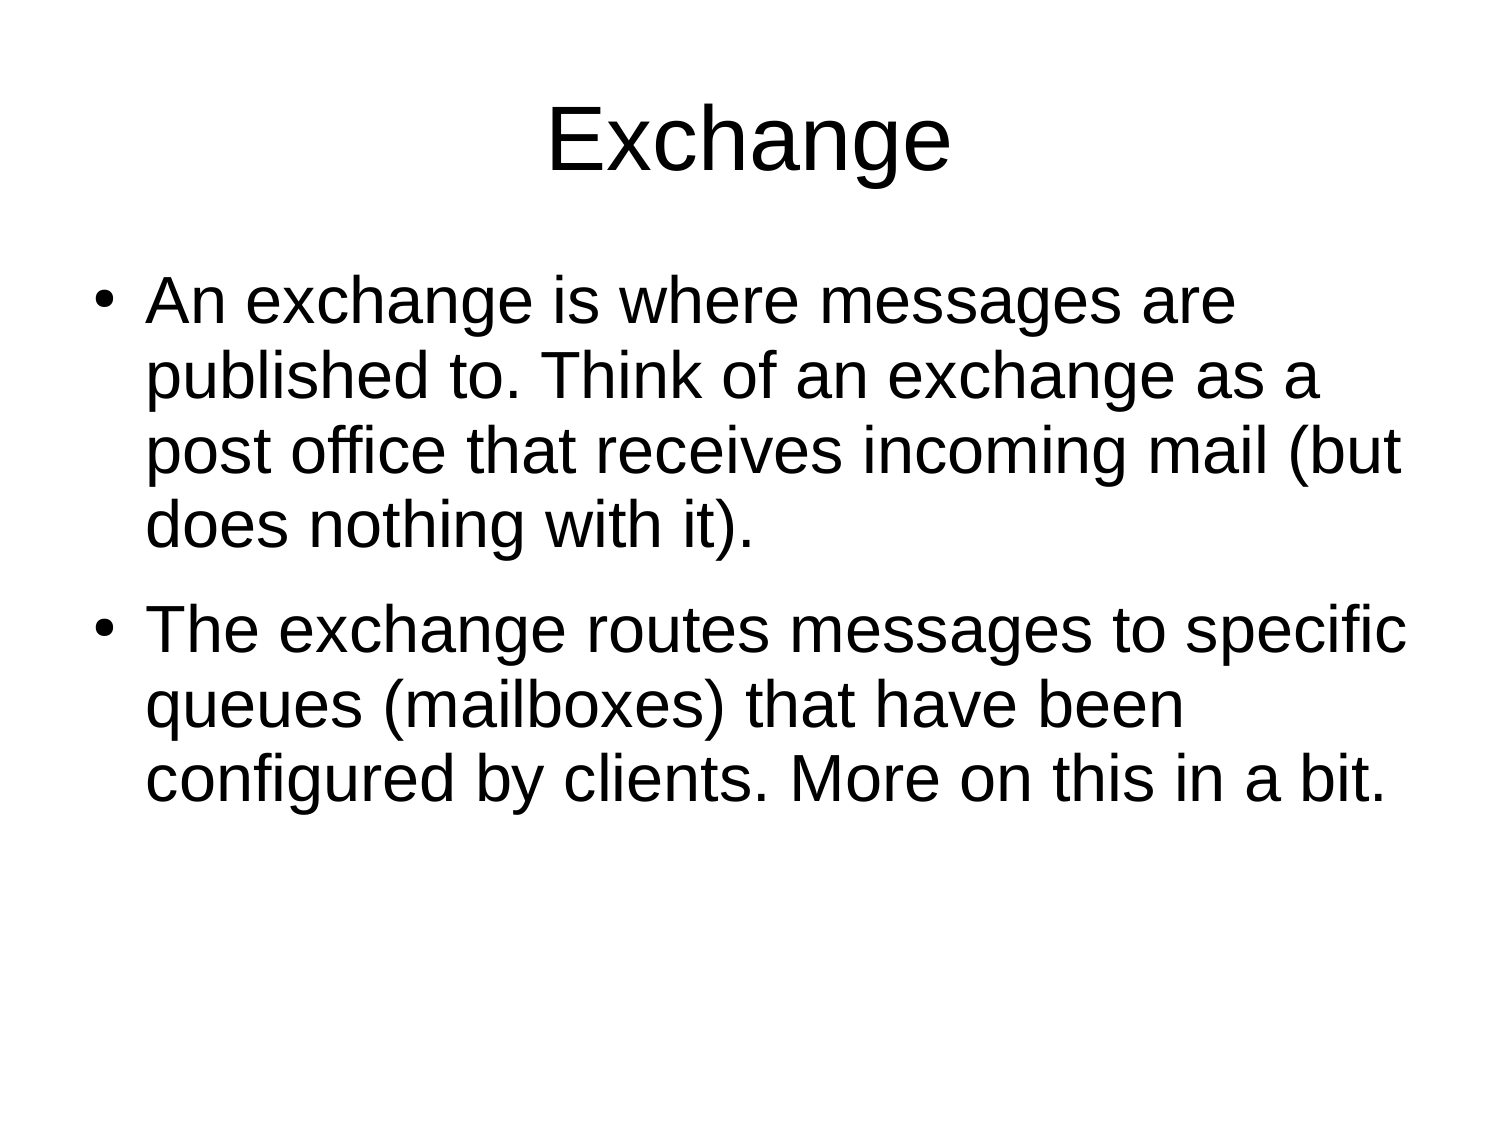

# Exchange
An exchange is where messages are published to. Think of an exchange as a post office that receives incoming mail (but does nothing with it).
The exchange routes messages to specific queues (mailboxes) that have been configured by clients. More on this in a bit.